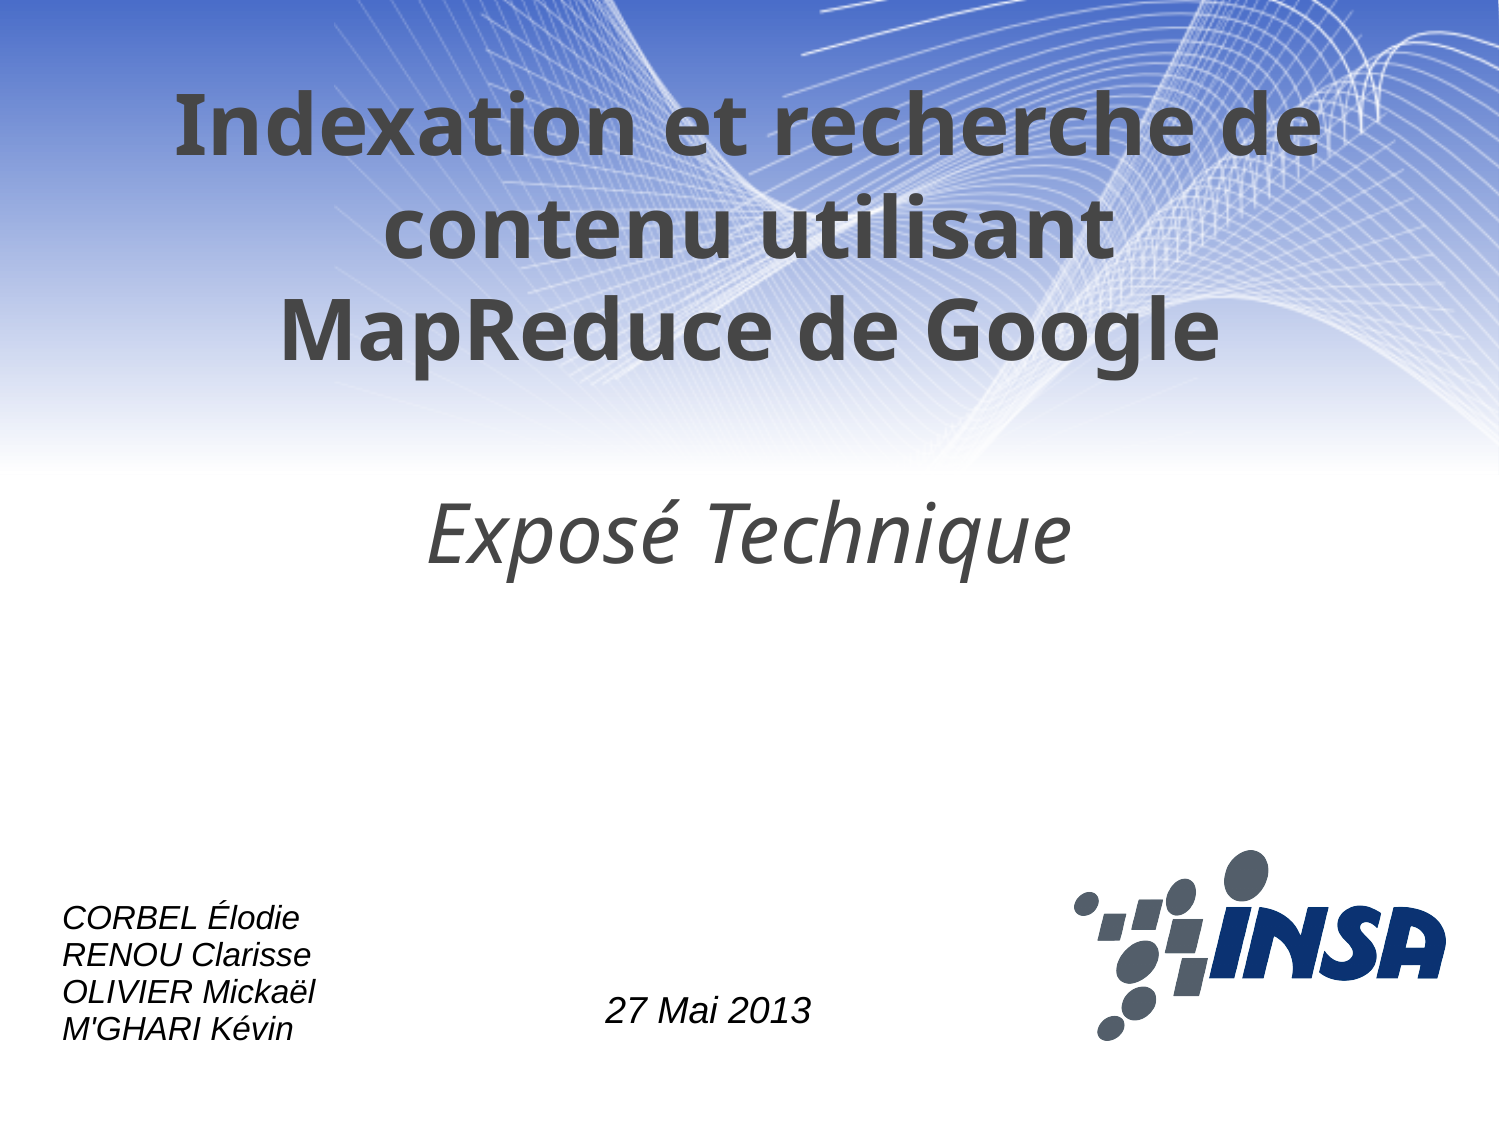

# Indexation et recherche de contenu utilisant MapReduce de Google Exposé Technique
CORBEL Élodie
RENOU Clarisse
OLIVIER Mickaël
M'GHARI Kévin
27 Mai 2013